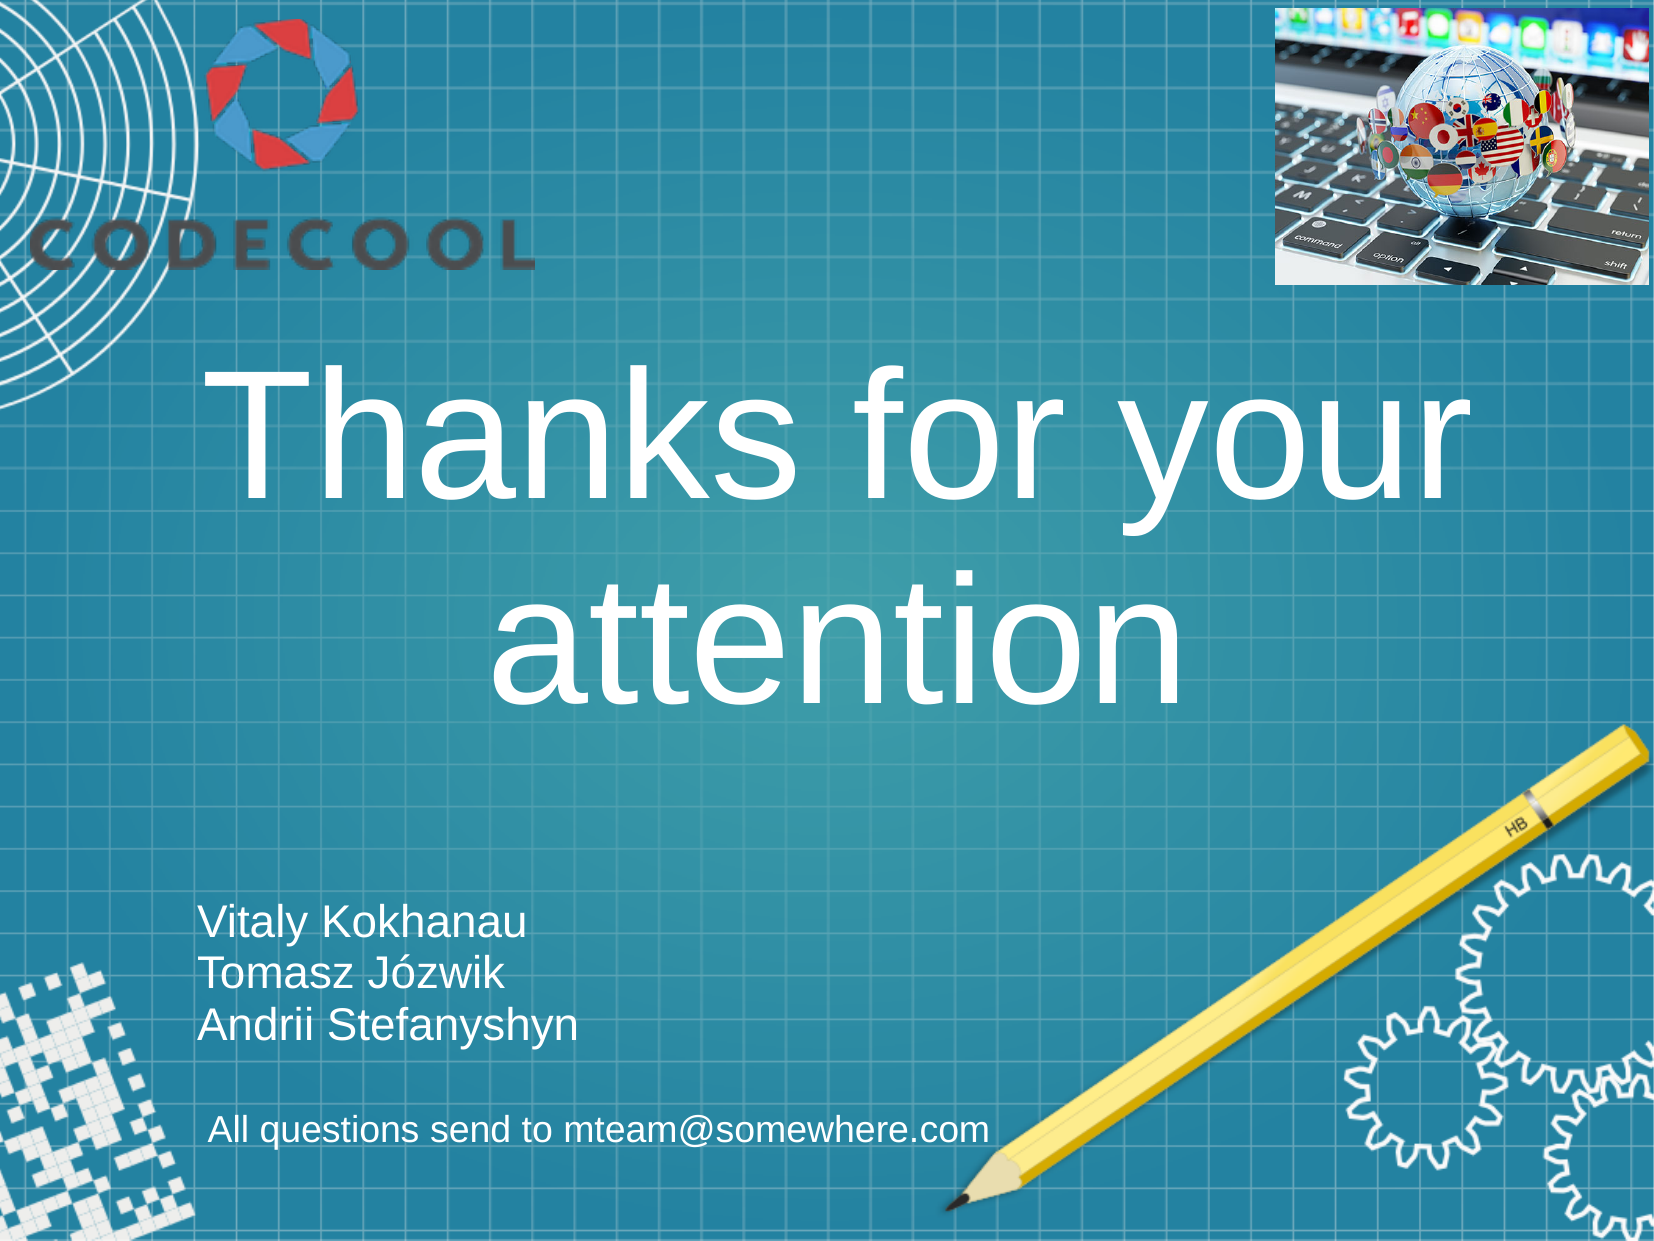

# Thanks for your attention
 Vitaly Kokhanau
 Tomasz Józwik
 Andrii Stefanyshyn
 All questions send to mteam@somewhere.com